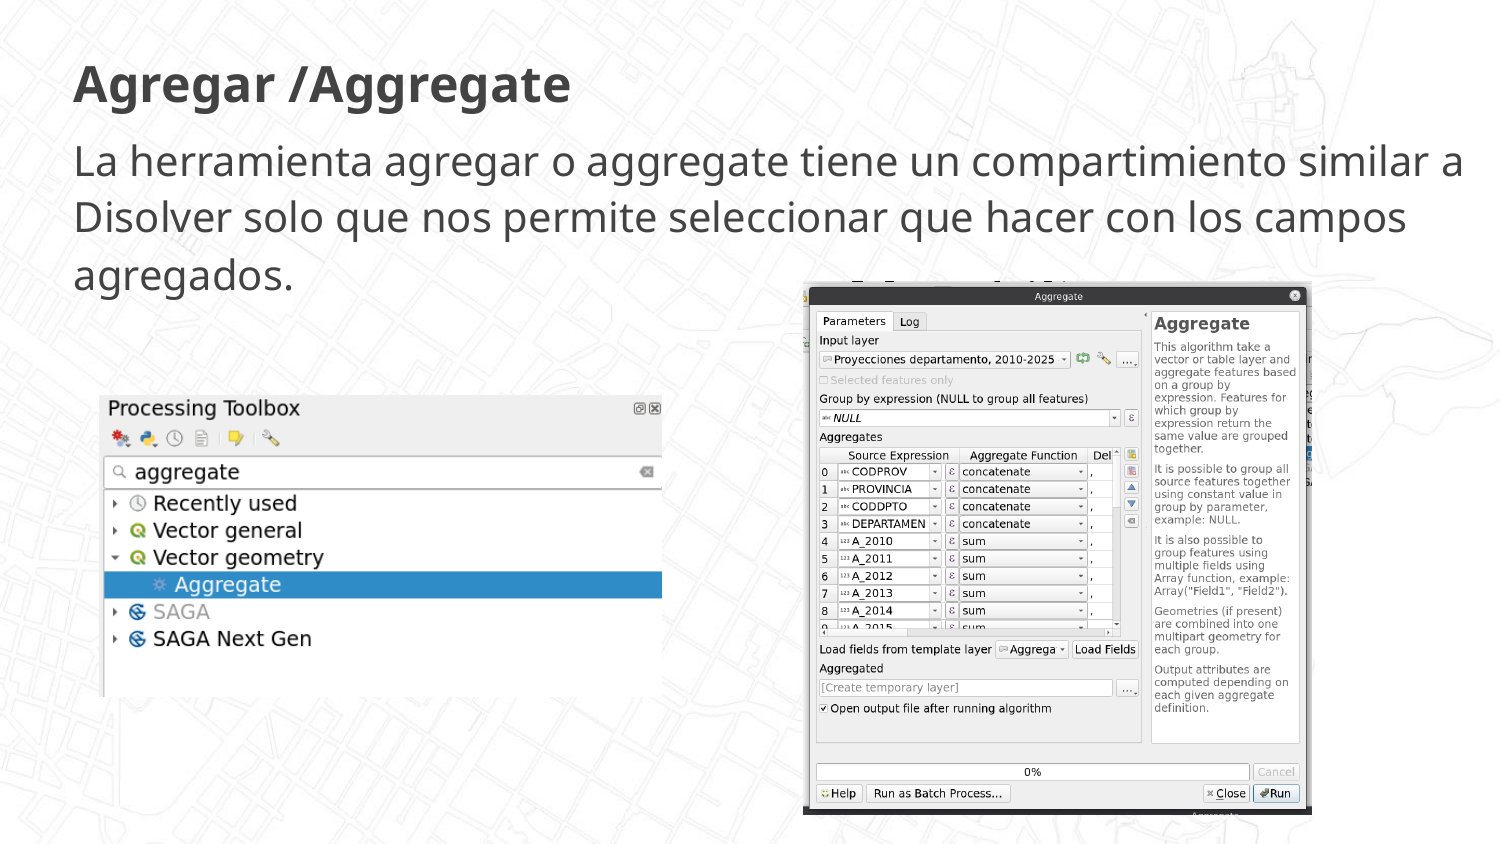

Agregar /Aggregate
La herramienta agregar o aggregate tiene un compartimiento similar a Disolver solo que nos permite seleccionar que hacer con los campos agregados.